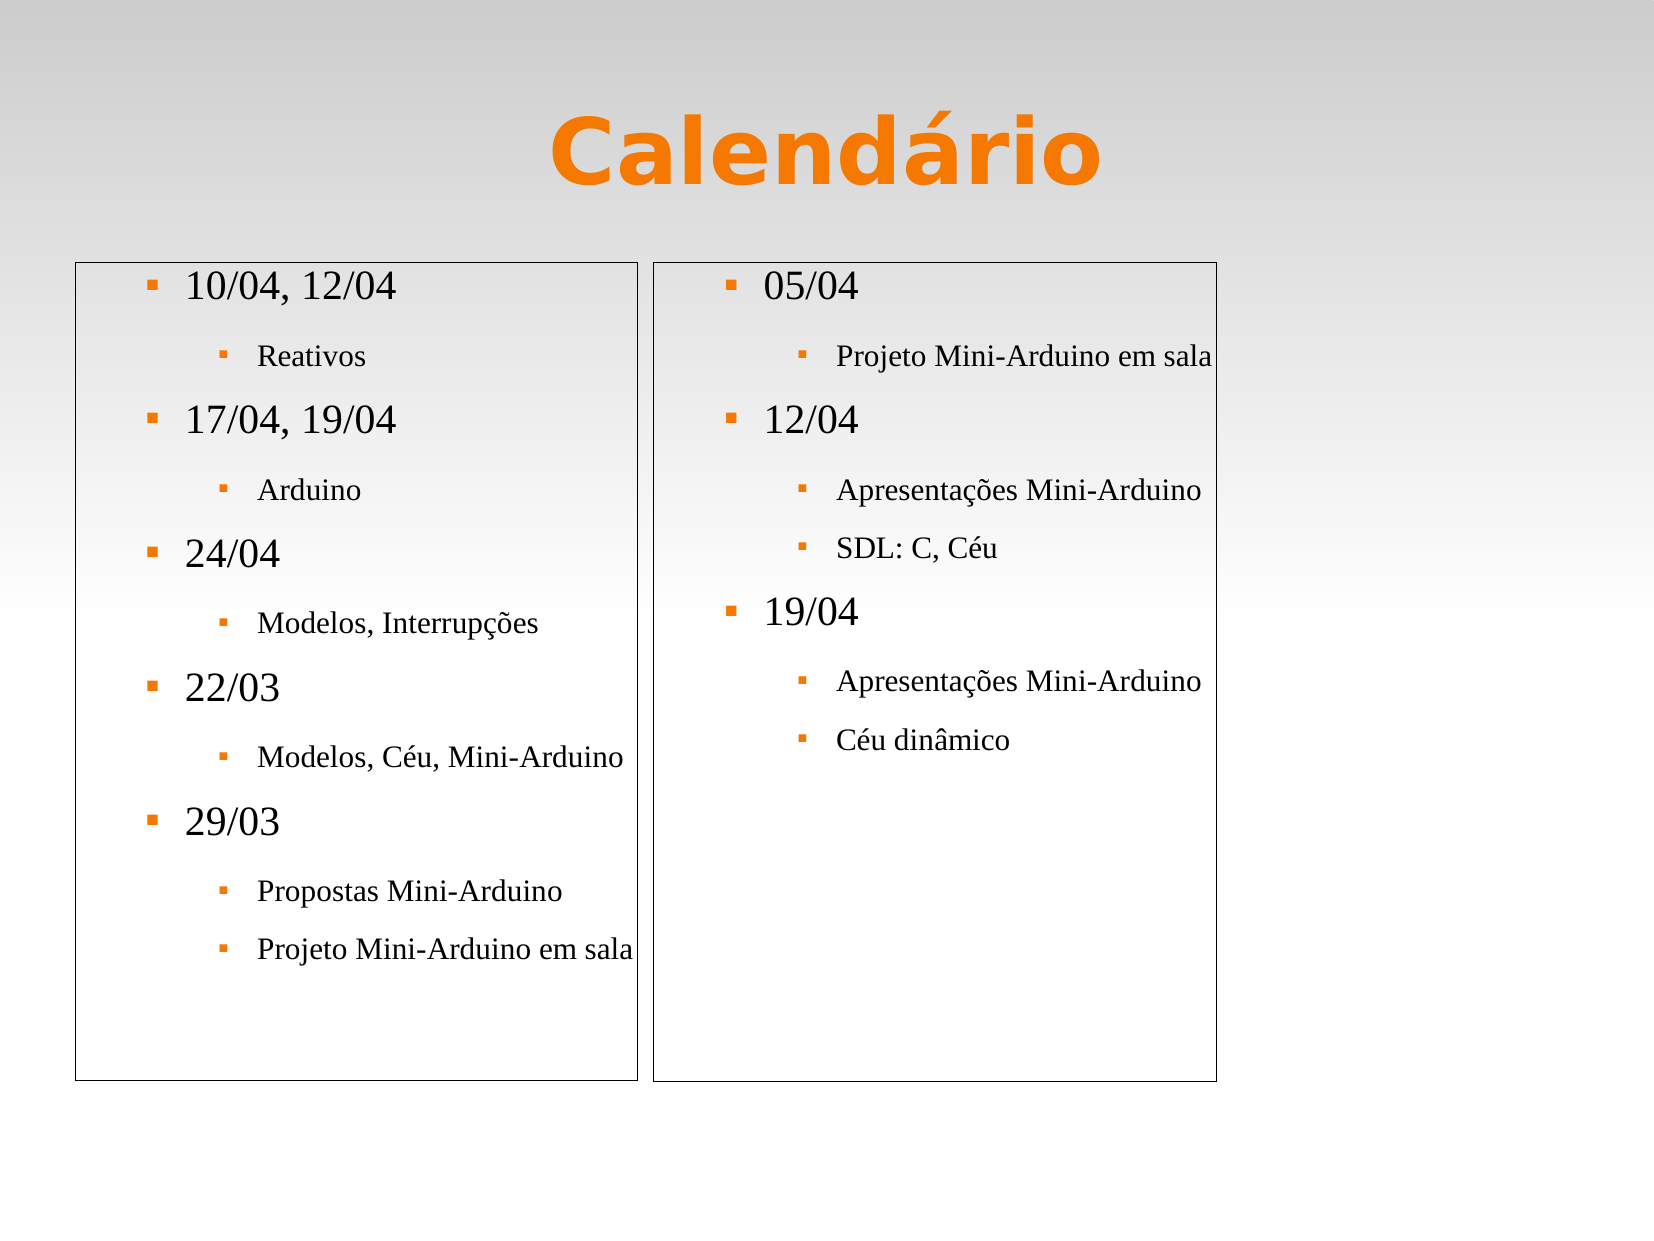

# Calendário
10/04, 12/04
Reativos
17/04, 19/04
Arduino
24/04
Modelos, Interrupções
22/03
Modelos, Céu, Mini-Arduino
29/03
Propostas Mini-Arduino
Projeto Mini-Arduino em sala
05/04
Projeto Mini-Arduino em sala
12/04
Apresentações Mini-Arduino
SDL: C, Céu
19/04
Apresentações Mini-Arduino
Céu dinâmico